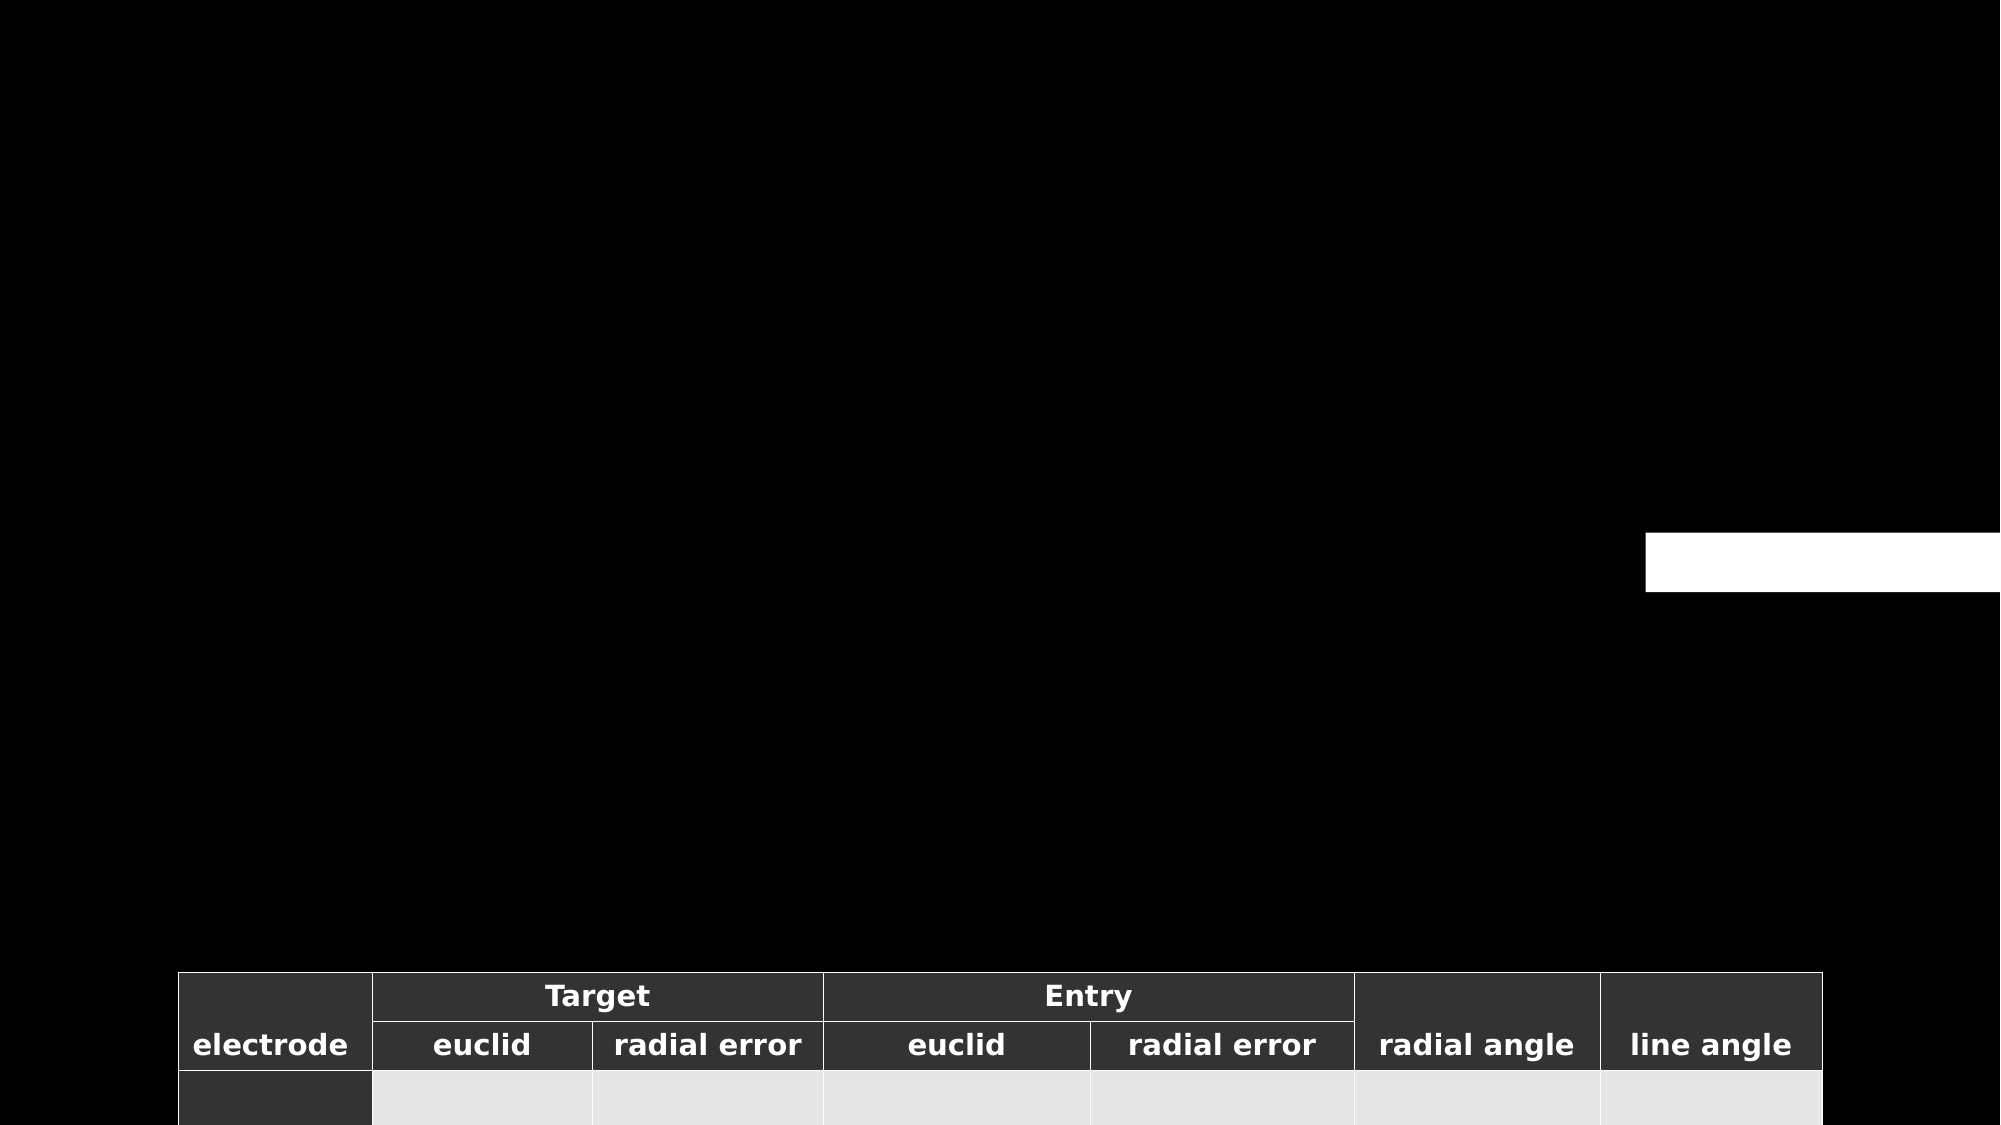

#
| electrode | Target | | Entry | | radial angle | line angle |
| --- | --- | --- | --- | --- | --- | --- |
| | euclid | radial error | euclid | radial error | | |
| | | | | | | |